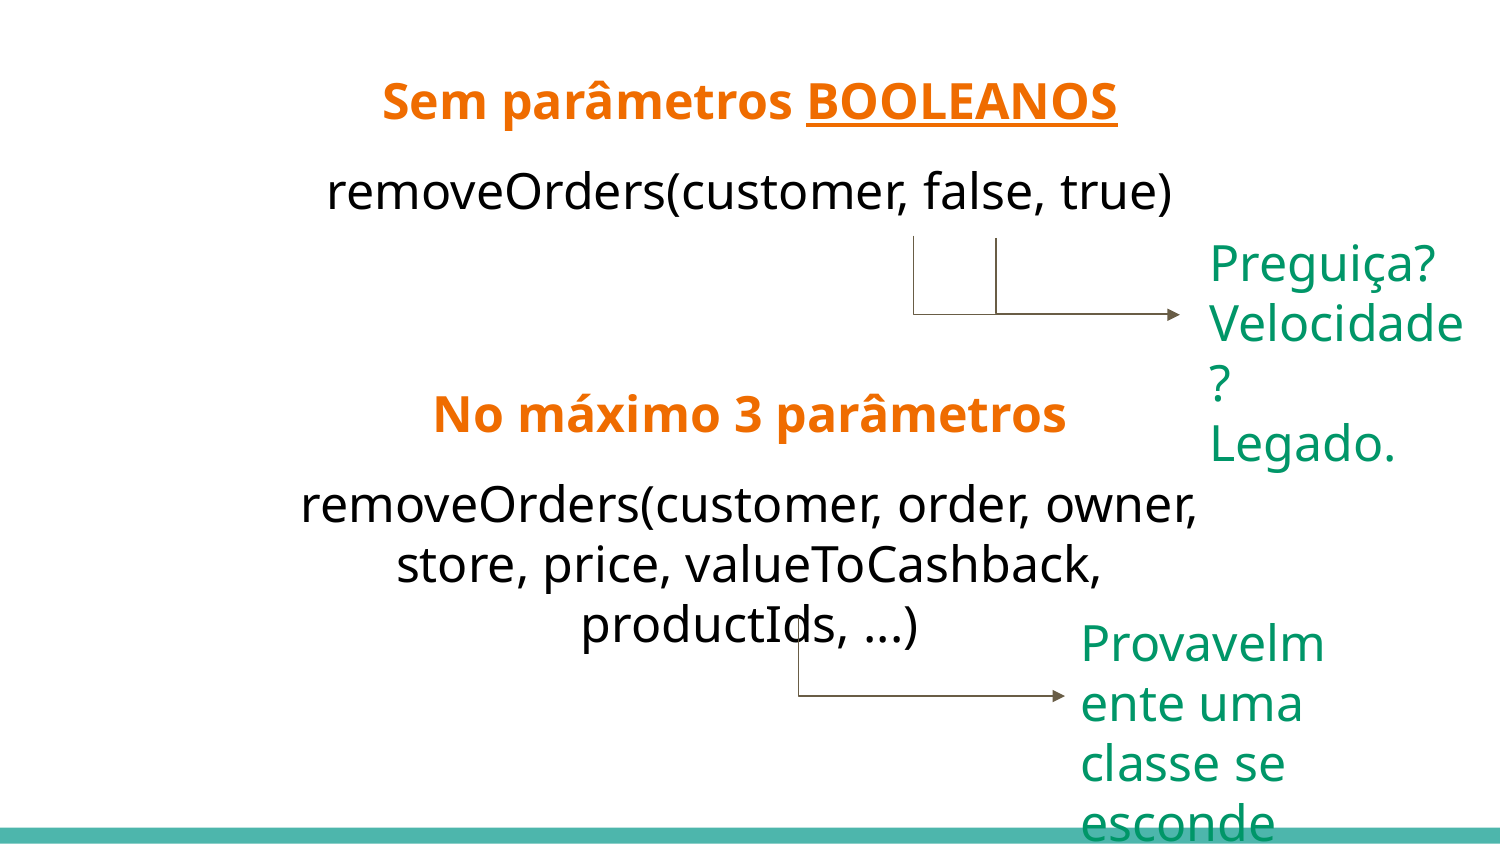

Sem parâmetros BOOLEANOS
removeOrders(customer, false, true)
Preguiça?
Velocidade?
Legado.
No máximo 3 parâmetros
removeOrders(customer, order, owner, store, price, valueToCashback, productIds, ...)
Provavelmente uma classe se esconde aqui